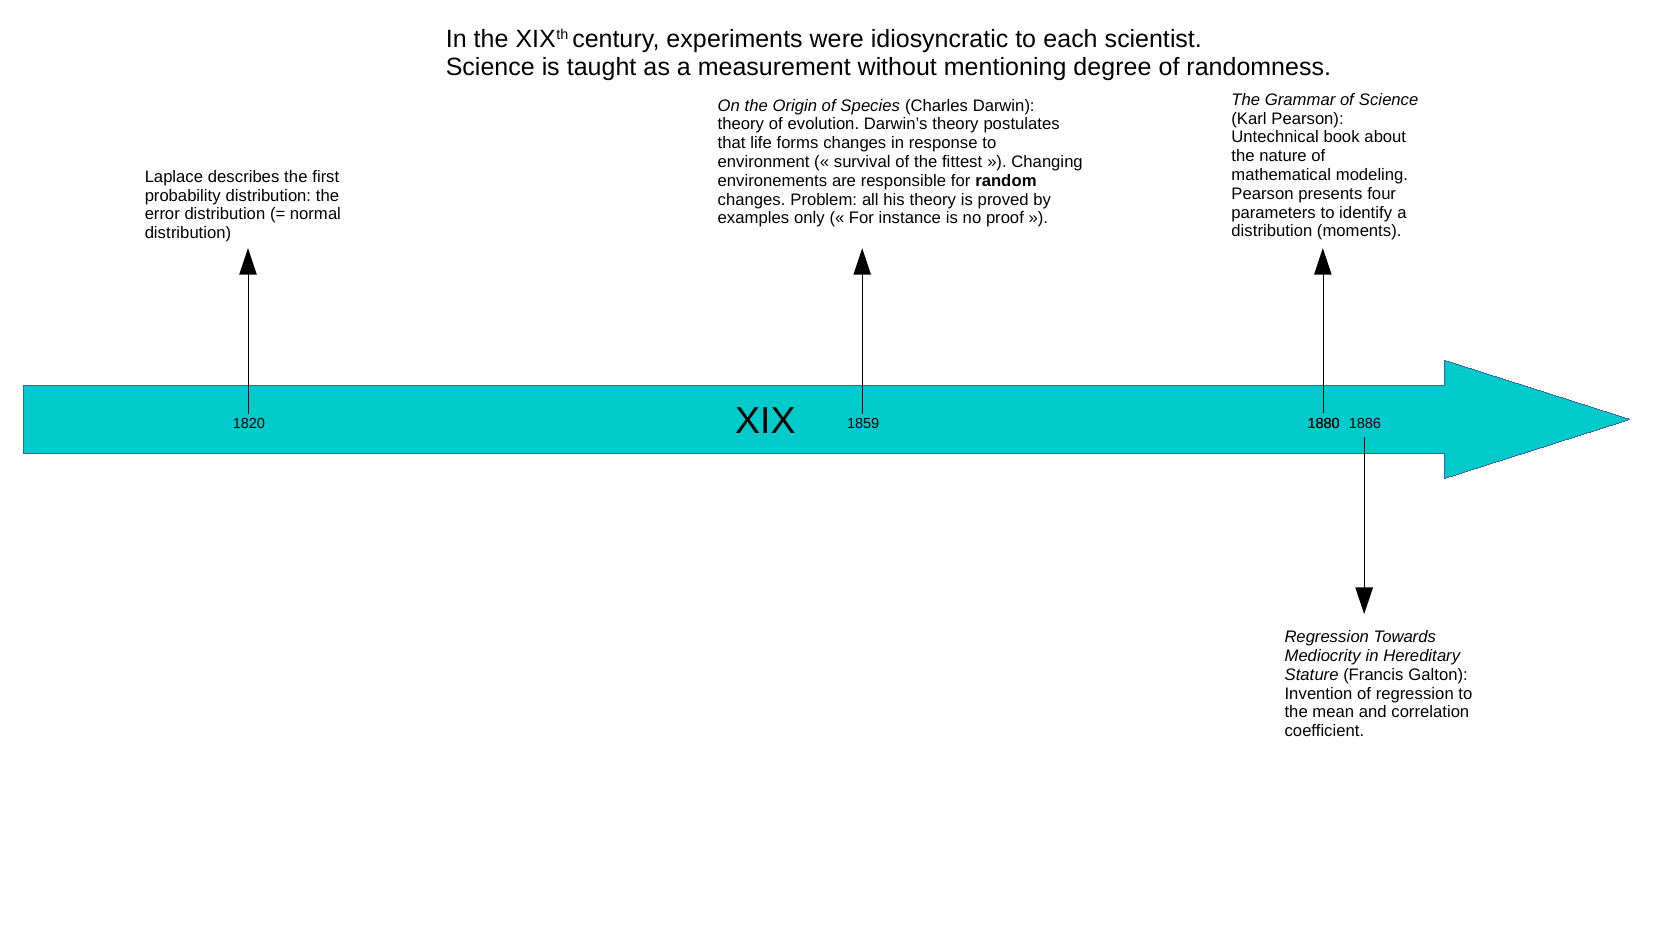

In the XIXth century, experiments were idiosyncratic to each scientist.
Science is taught as a measurement without mentioning degree of randomness.
The Grammar of Science (Karl Pearson):
Untechnical book about the nature of mathematical modeling. Pearson presents four parameters to identify a distribution (moments).
On the Origin of Species (Charles Darwin): theory of evolution. Darwin’s theory postulates that life forms changes in response to environment (« survival of the fittest »). Changing environements are responsible for random changes. Problem: all his theory is proved by examples only (« For instance is no proof »).
Laplace describes the first probability distribution: the error distribution (= normal distribution)
XIX
1820
1859
1880
1880
1886
Regression Towards Mediocrity in Hereditary Stature (Francis Galton):
Invention of regression to the mean and correlation coefficient.